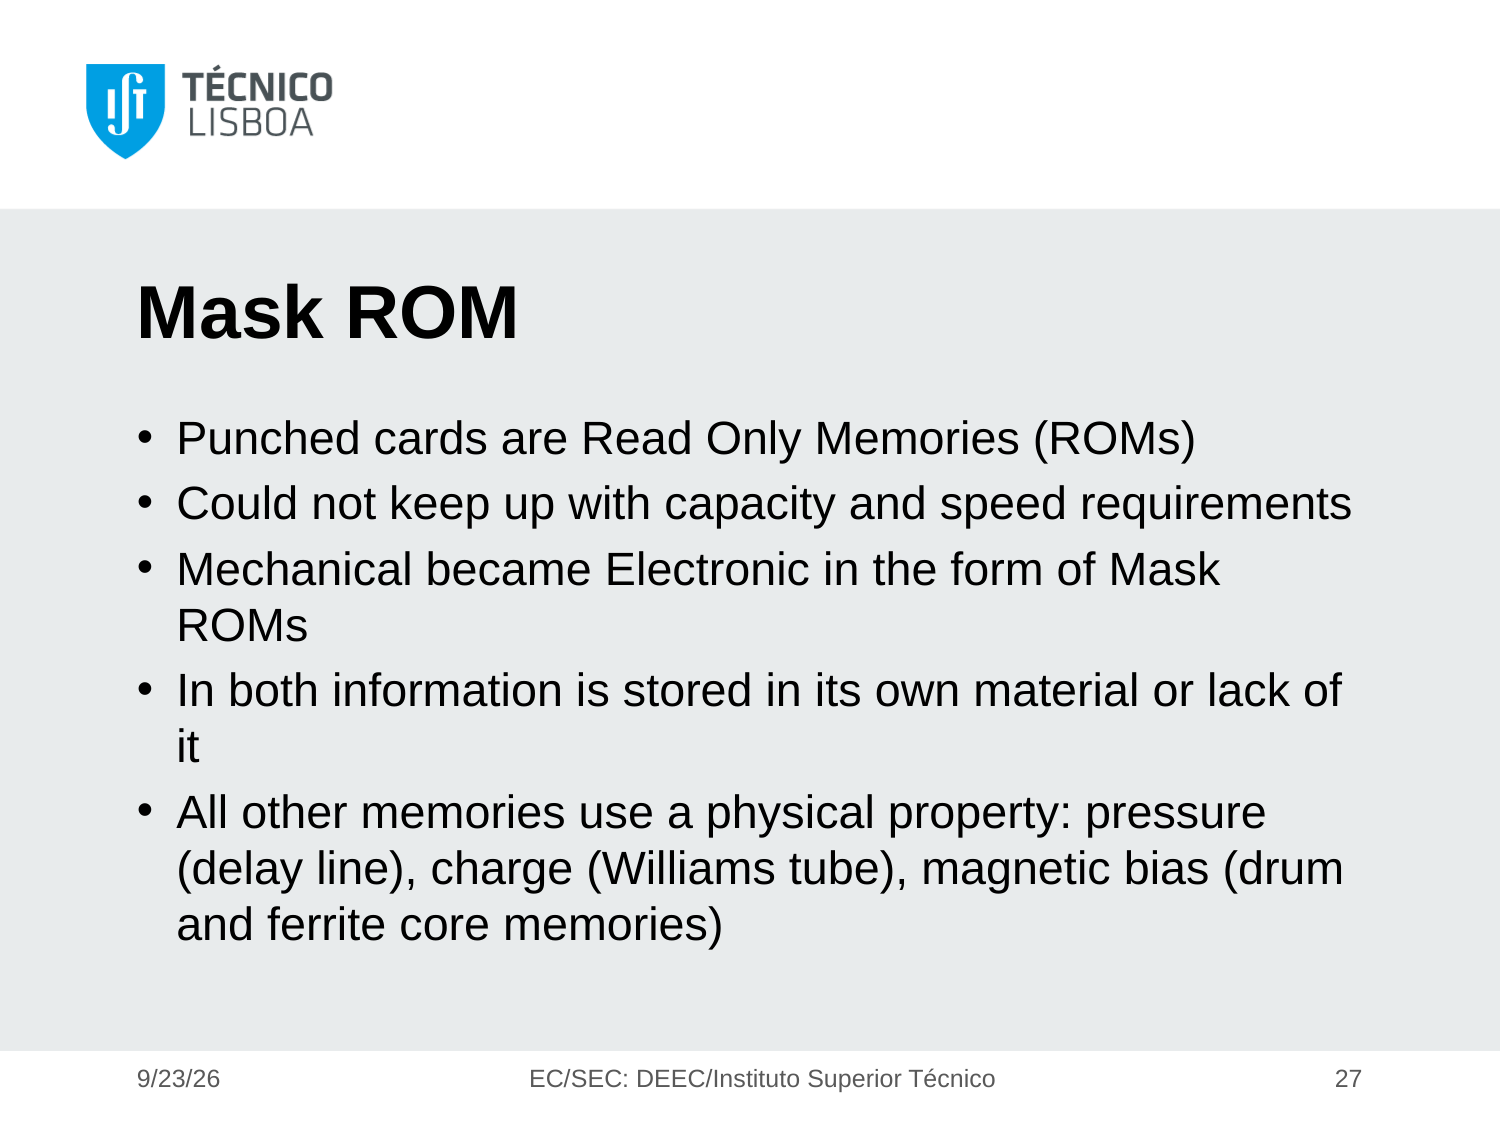

# Mask ROM
Punched cards are Read Only Memories (ROMs)
Could not keep up with capacity and speed requirements
Mechanical became Electronic in the form of Mask ROMs
In both information is stored in its own material or lack of it
All other memories use a physical property: pressure (delay line), charge (Williams tube), magnetic bias (drum and ferrite core memories)
EC/SEC: DEEC/Instituto Superior Técnico